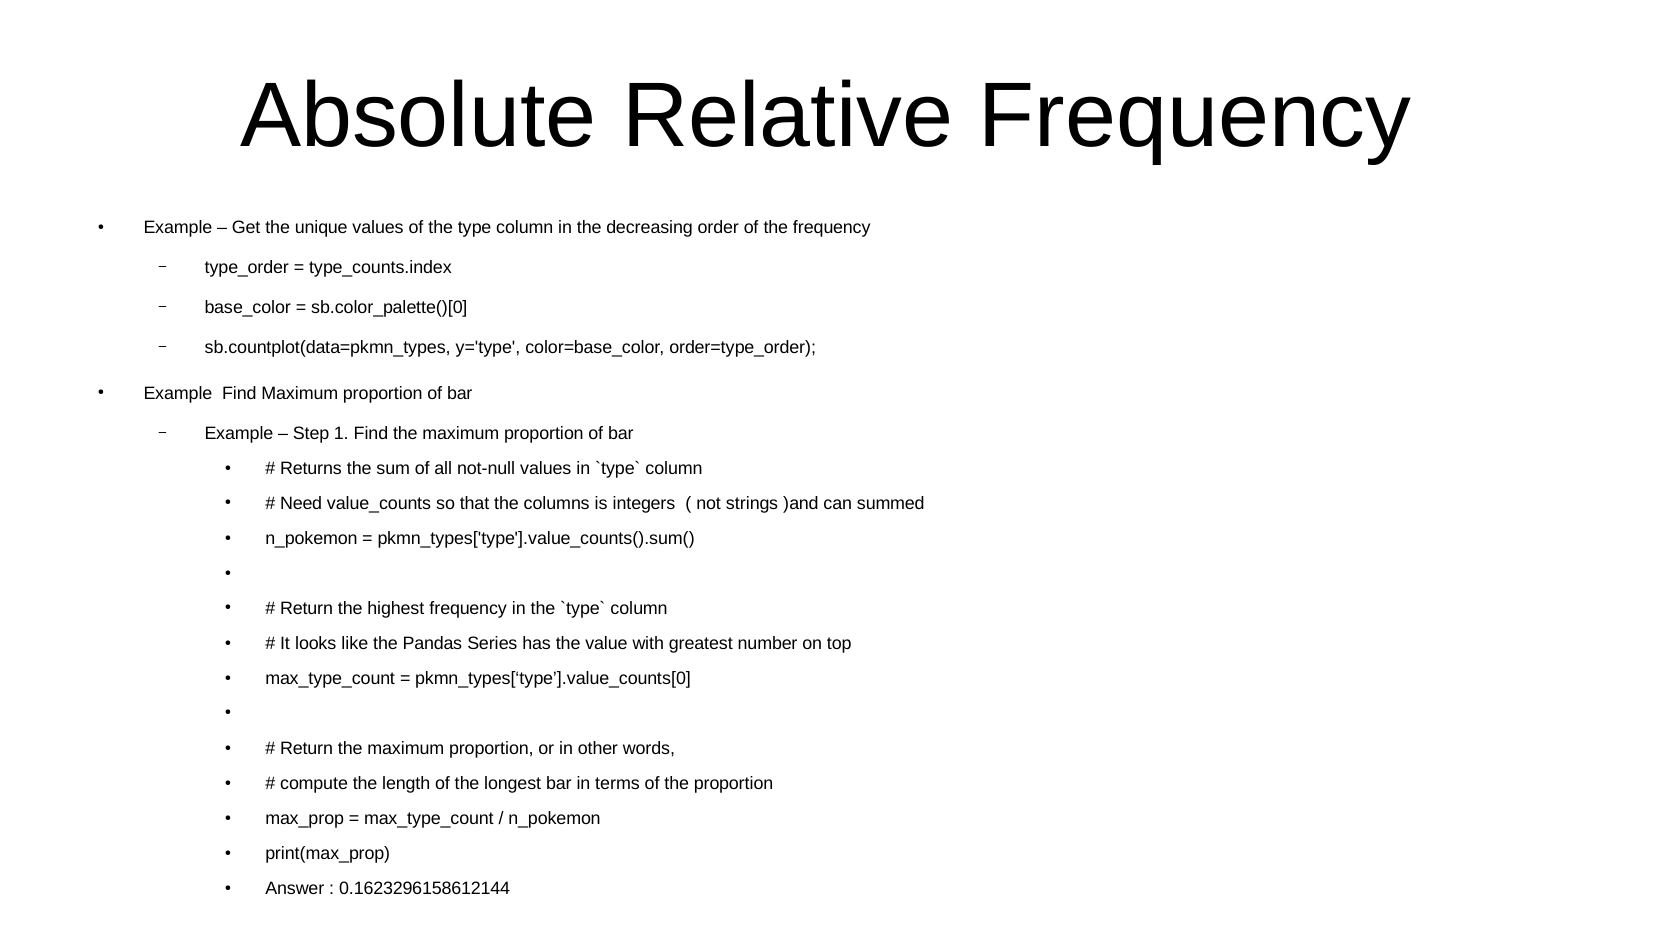

# Absolute Relative Frequency
Example – Get the unique values of the type column in the decreasing order of the frequency
type_order = type_counts.index
base_color = sb.color_palette()[0]
sb.countplot(data=pkmn_types, y='type', color=base_color, order=type_order);
Example Find Maximum proportion of bar
Example – Step 1. Find the maximum proportion of bar
# Returns the sum of all not-null values in `type` column
# Need value_counts so that the columns is integers ( not strings )and can summed
n_pokemon = pkmn_types['type'].value_counts().sum()
# Return the highest frequency in the `type` column
# It looks like the Pandas Series has the value with greatest number on top
max_type_count = pkmn_types[‘type’].value_counts[0]
# Return the maximum proportion, or in other words,
# compute the length of the longest bar in terms of the proportion
max_prop = max_type_count / n_pokemon
print(max_prop)
Answer : 0.1623296158612144